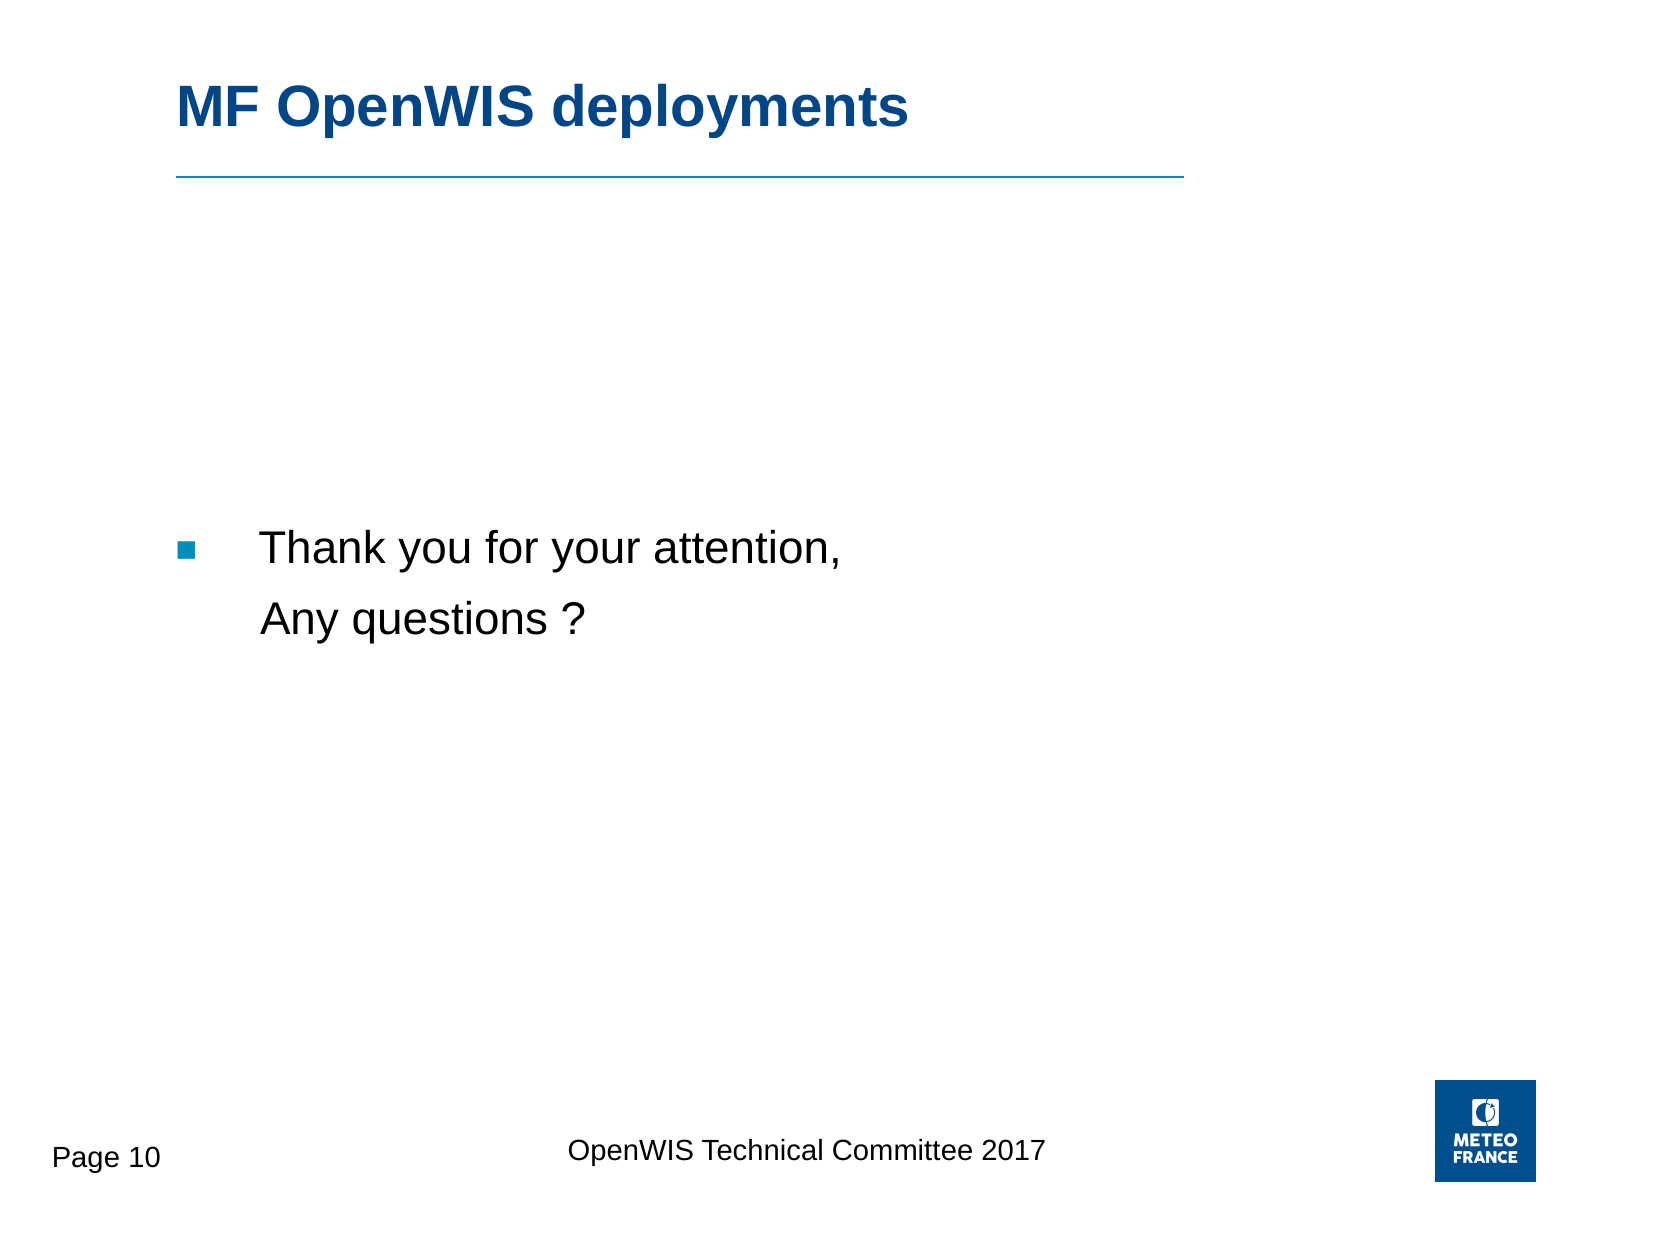

# MF OpenWIS deployments
Thank you for your attention,
 Any questions ?
OpenWIS Technical Committee 2017
10